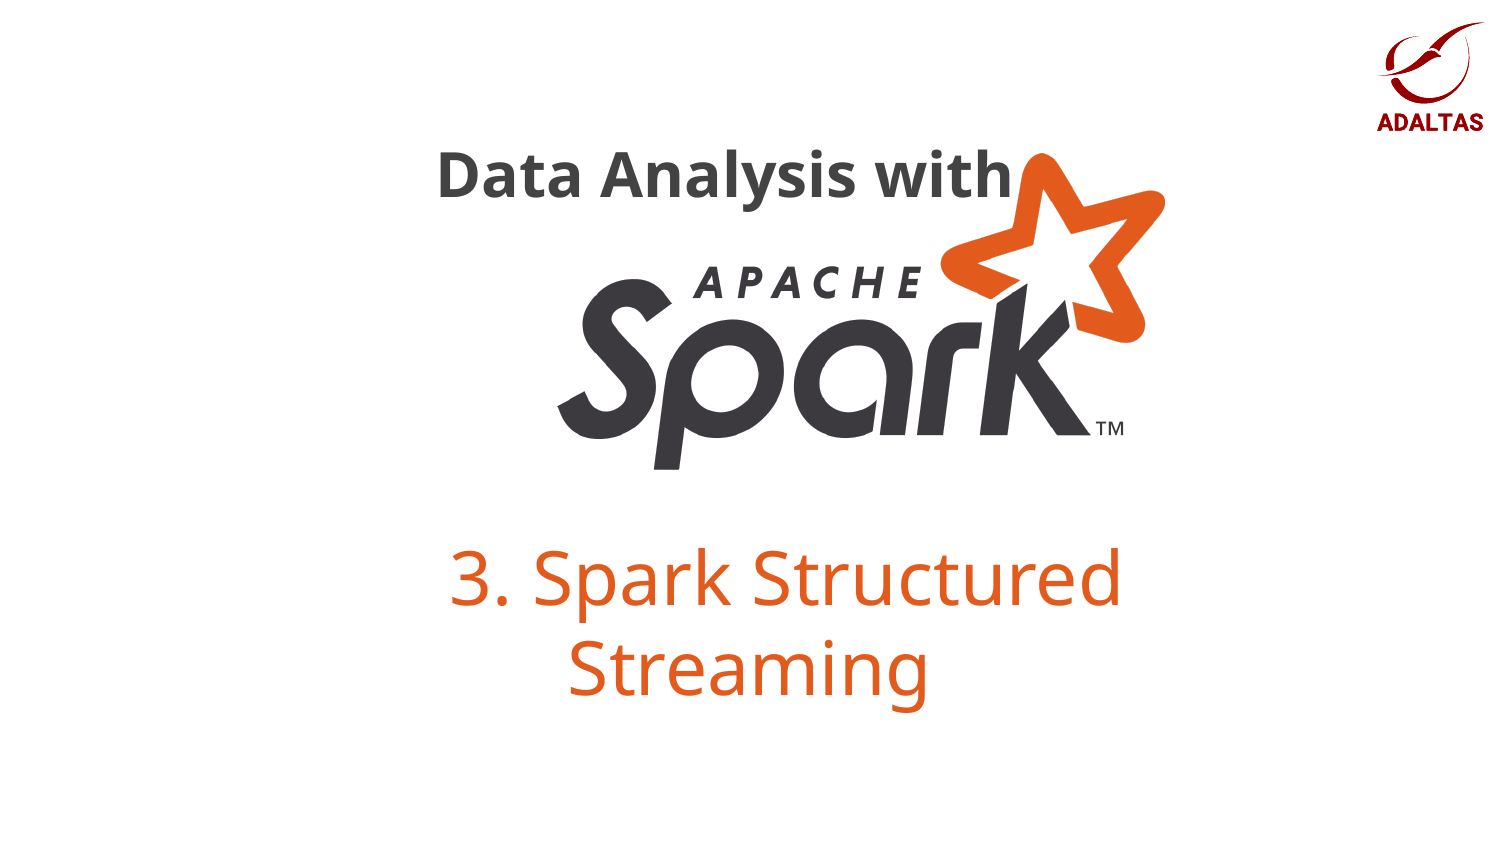

Data Analysis with
# 3. Spark Structured
Streaming